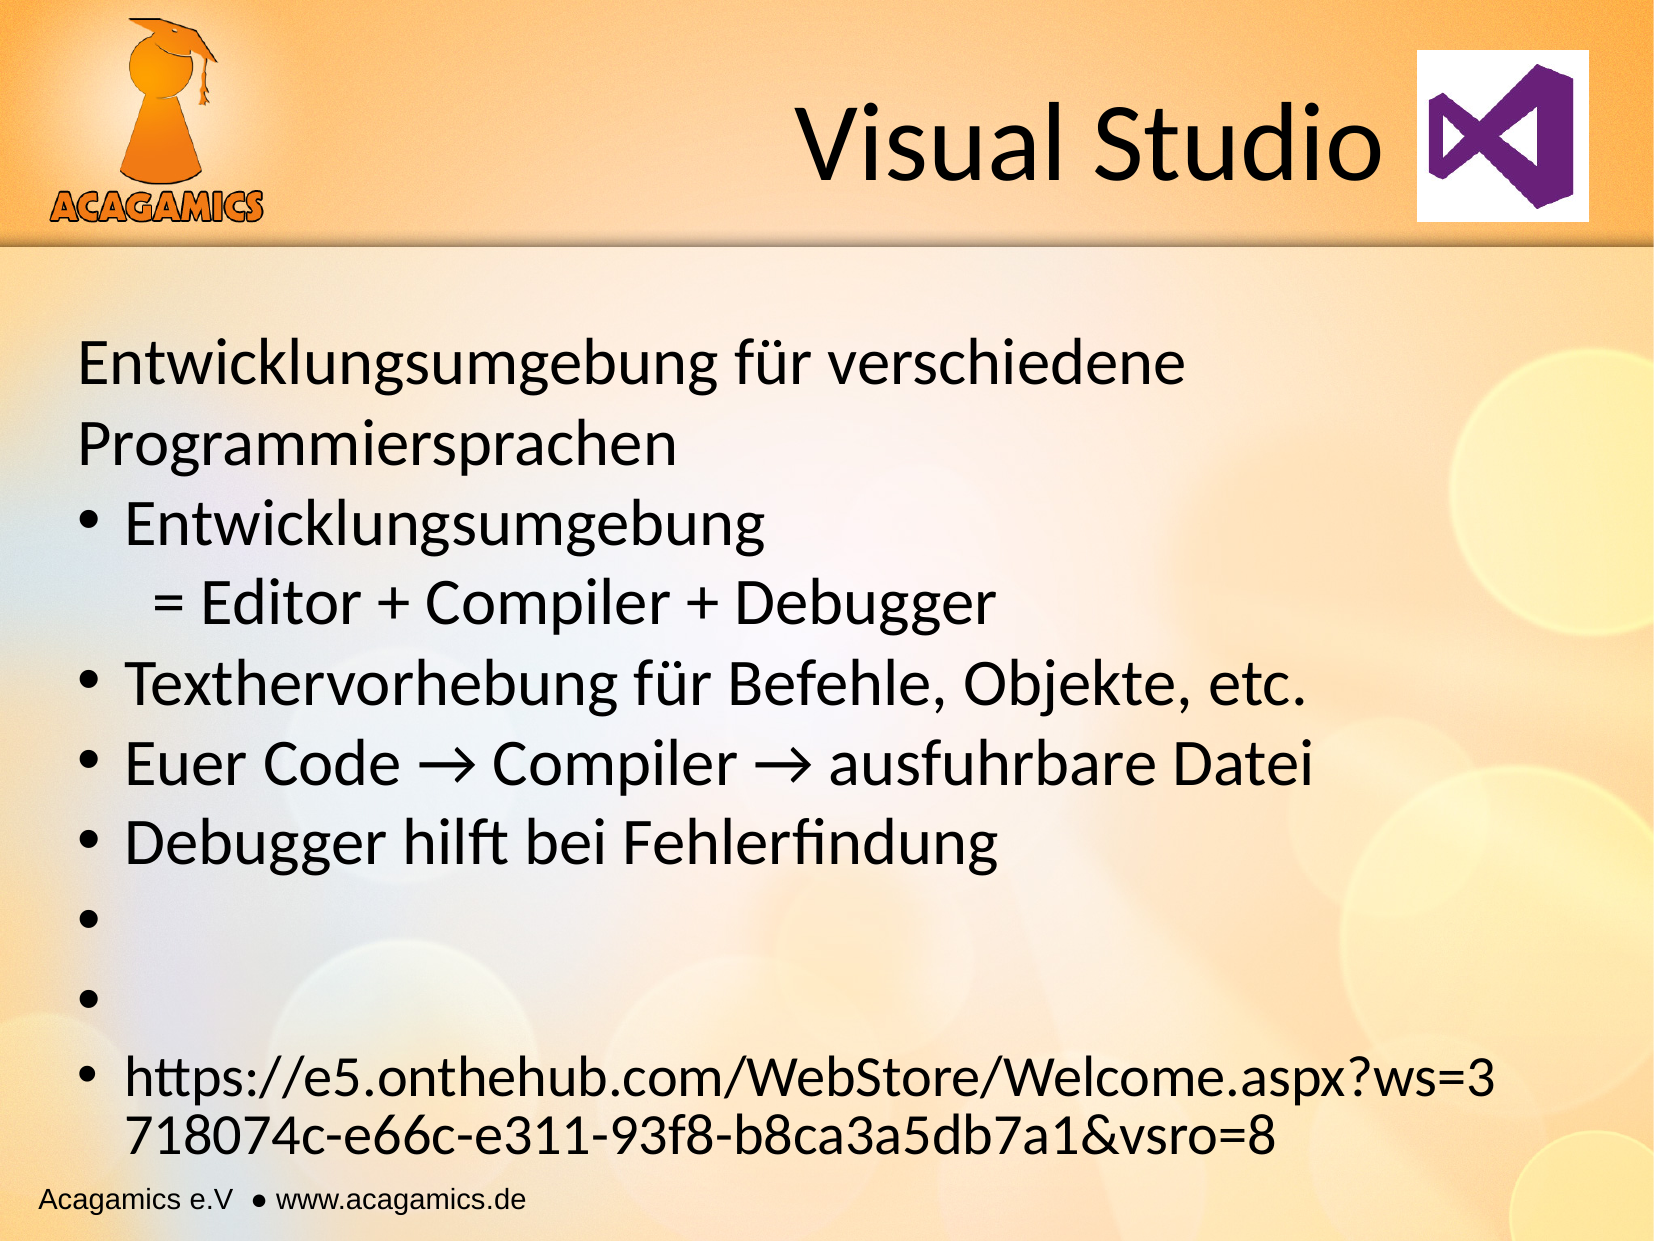

Visual Studio
Entwicklungsumgebung für verschiedene Programmiersprachen
Entwicklungsumgebung
	= Editor + Compiler + Debugger
Texthervorhebung für Befehle, Objekte, etc.
Euer Code → Compiler → ausfuhrbare Datei
Debugger hilft bei Fehlerfindung
https://e5.onthehub.com/WebStore/Welcome.aspx?ws=3718074c-e66c-e311-93f8-b8ca3a5db7a1&vsro=8